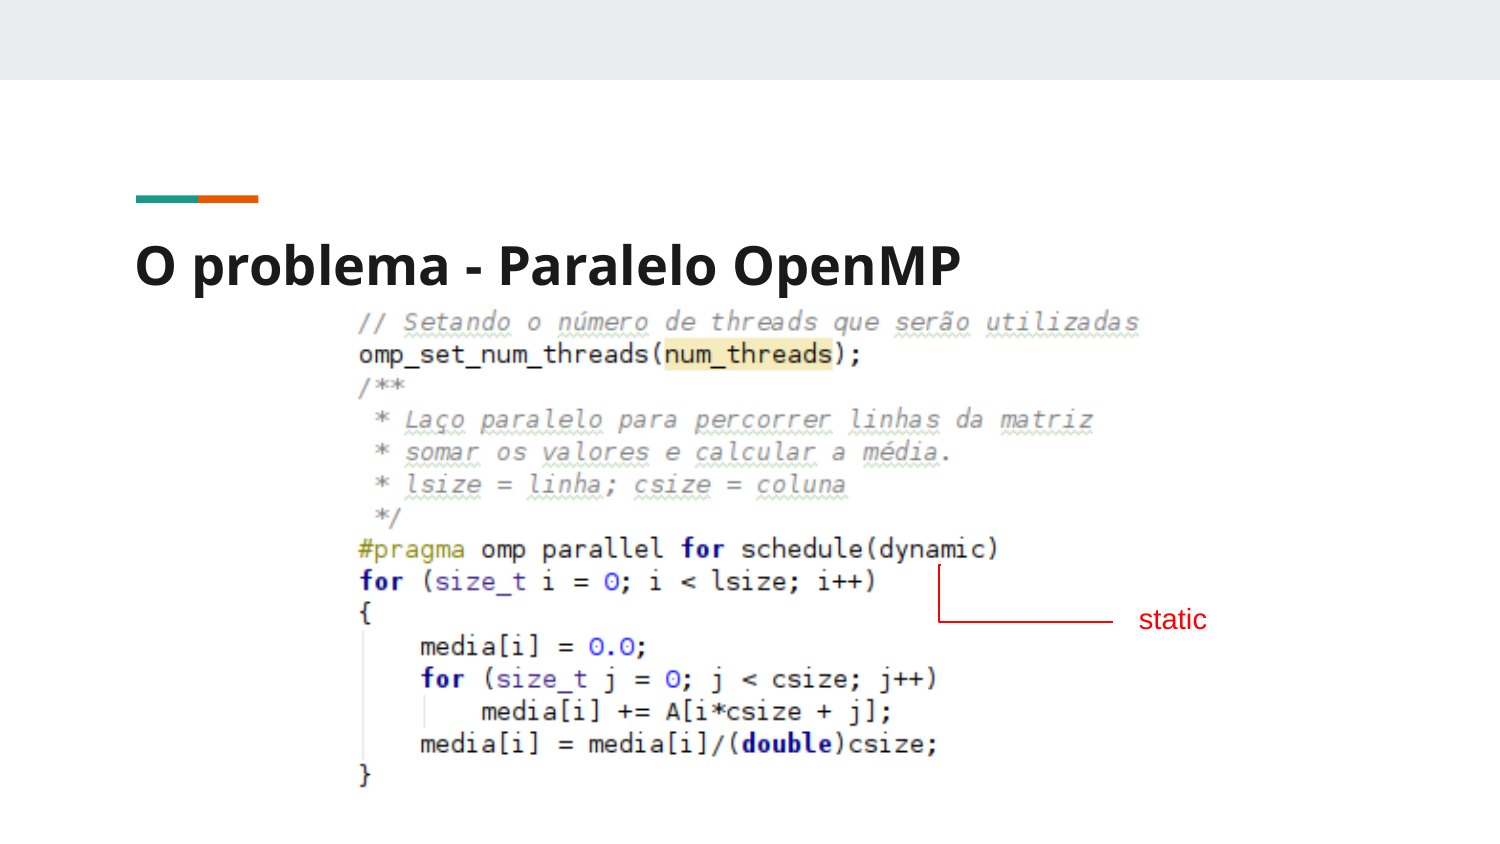

# O problema - Paralelo OpenMP
static